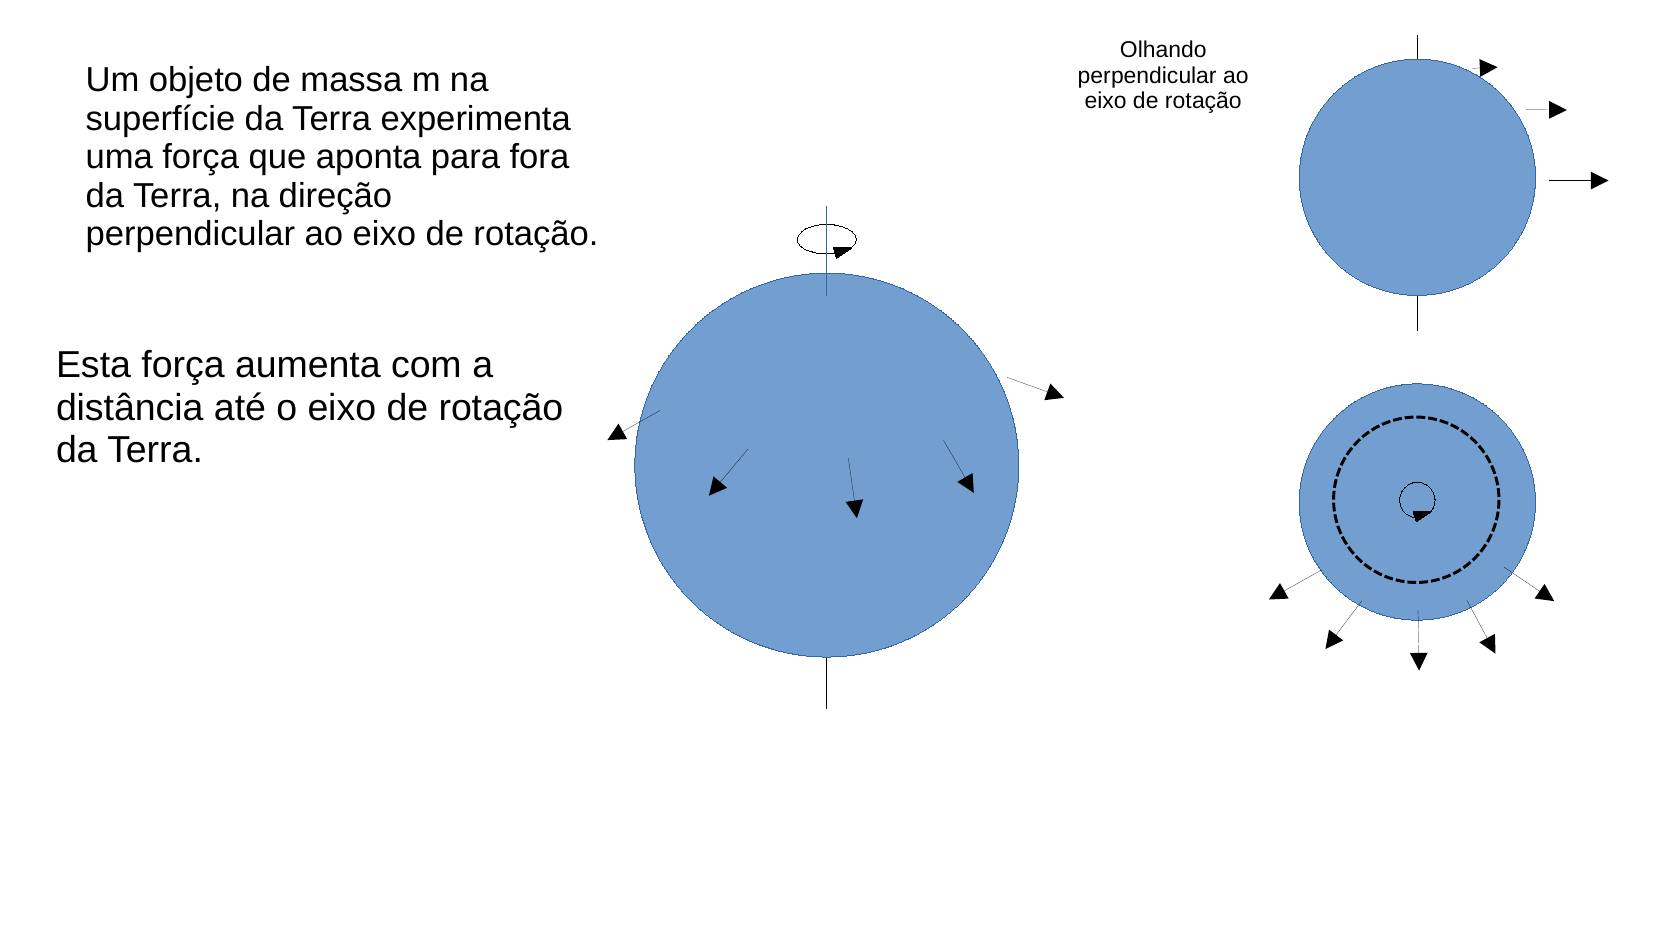

Olhando perpendicular ao eixo de rotação
Um objeto de massa m na superfície da Terra experimenta uma força que aponta para fora da Terra, na direção perpendicular ao eixo de rotação.
Esta força aumenta com a distância até o eixo de rotação da Terra.